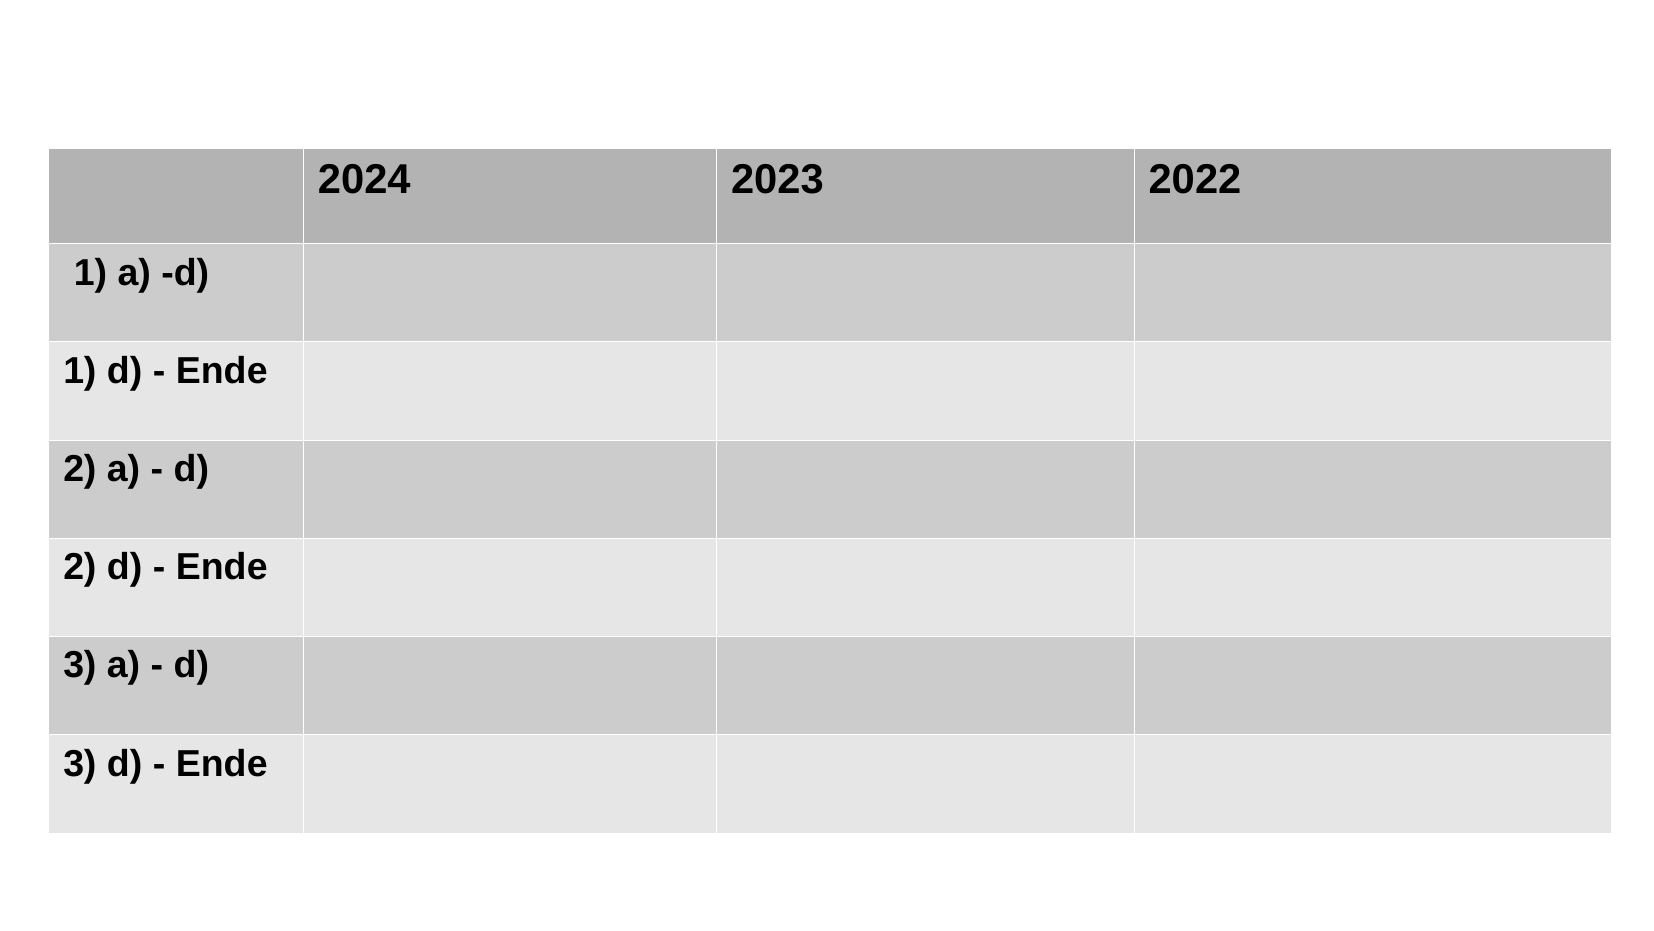

| | 2024 | 2023 | 2022 |
| --- | --- | --- | --- |
| 1) a) -d) | | | |
| 1) d) - Ende | | | |
| 2) a) - d) | | | |
| 2) d) - Ende | | | |
| 3) a) - d) | | | |
| 3) d) - Ende | | | |